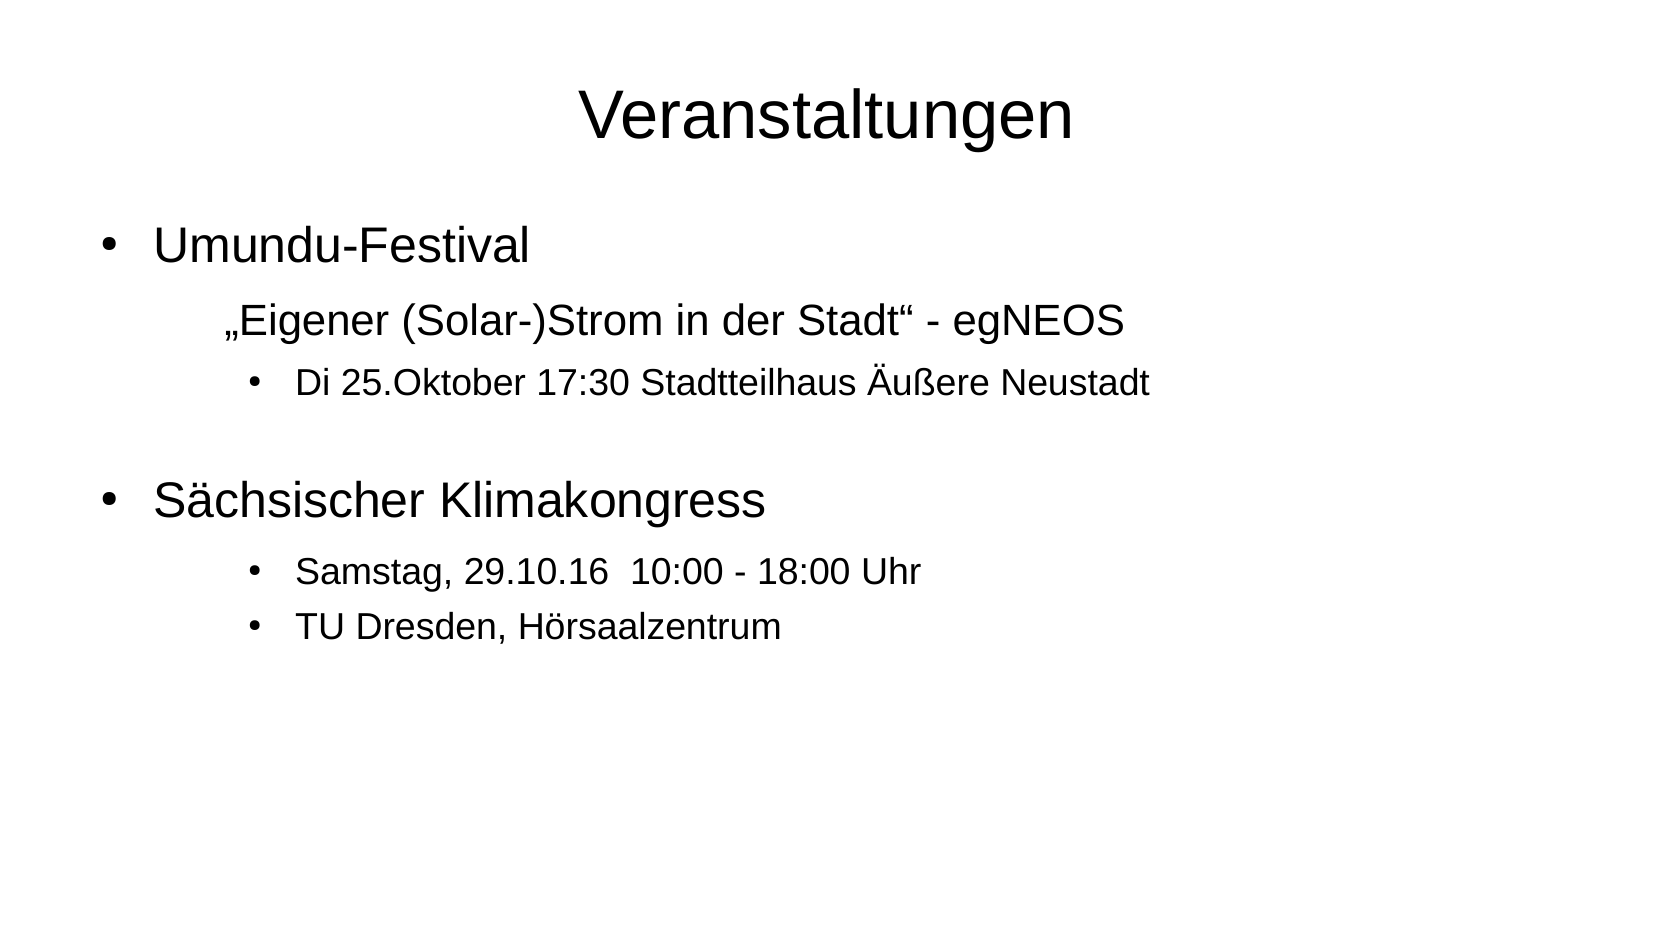

# Veranstaltungen
Umundu-Festival
„Eigener (Solar-)Strom in der Stadt“ - egNEOS
Di 25.Oktober 17:30 Stadtteilhaus Äußere Neustadt
Sächsischer Klimakongress
Samstag, 29.10.16 10:00 - 18:00 Uhr
TU Dresden, Hörsaalzentrum